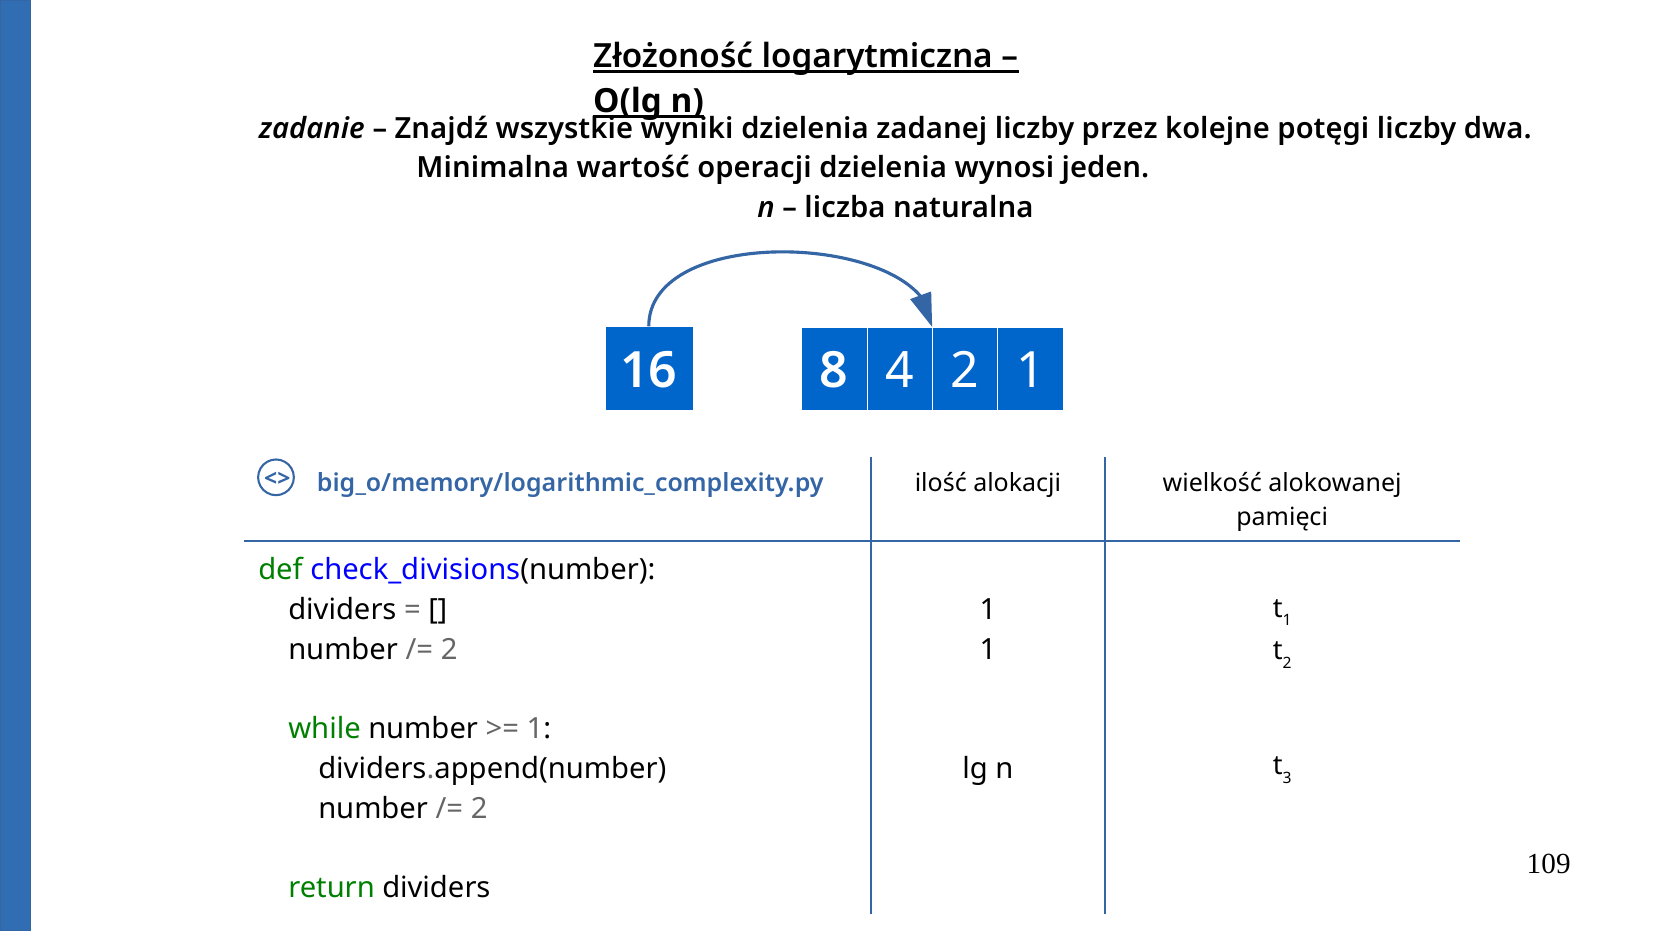

Złożoność logarytmiczna – O(lg n)
zadanie – Znajdź wszystkie wyniki dzielenia zadanej liczby przez kolejne potęgi liczby dwa.
 Minimalna wartość operacji dzielenia wynosi jeden.
n – liczba naturalna
| 16 |
| --- |
| 8 | 4 | 2 | 1 |
| --- | --- | --- | --- |
<>
| big\_o/memory/logarithmic\_complexity.py | ilość alokacji | wielkość alokowanej pamięci |
| --- | --- | --- |
| def check\_divisions(number): dividers = [] number /= 2 while number >= 1: dividers.append(number) number /= 2 return dividers | 1 1 lg n | t1 t2 t3 |
109